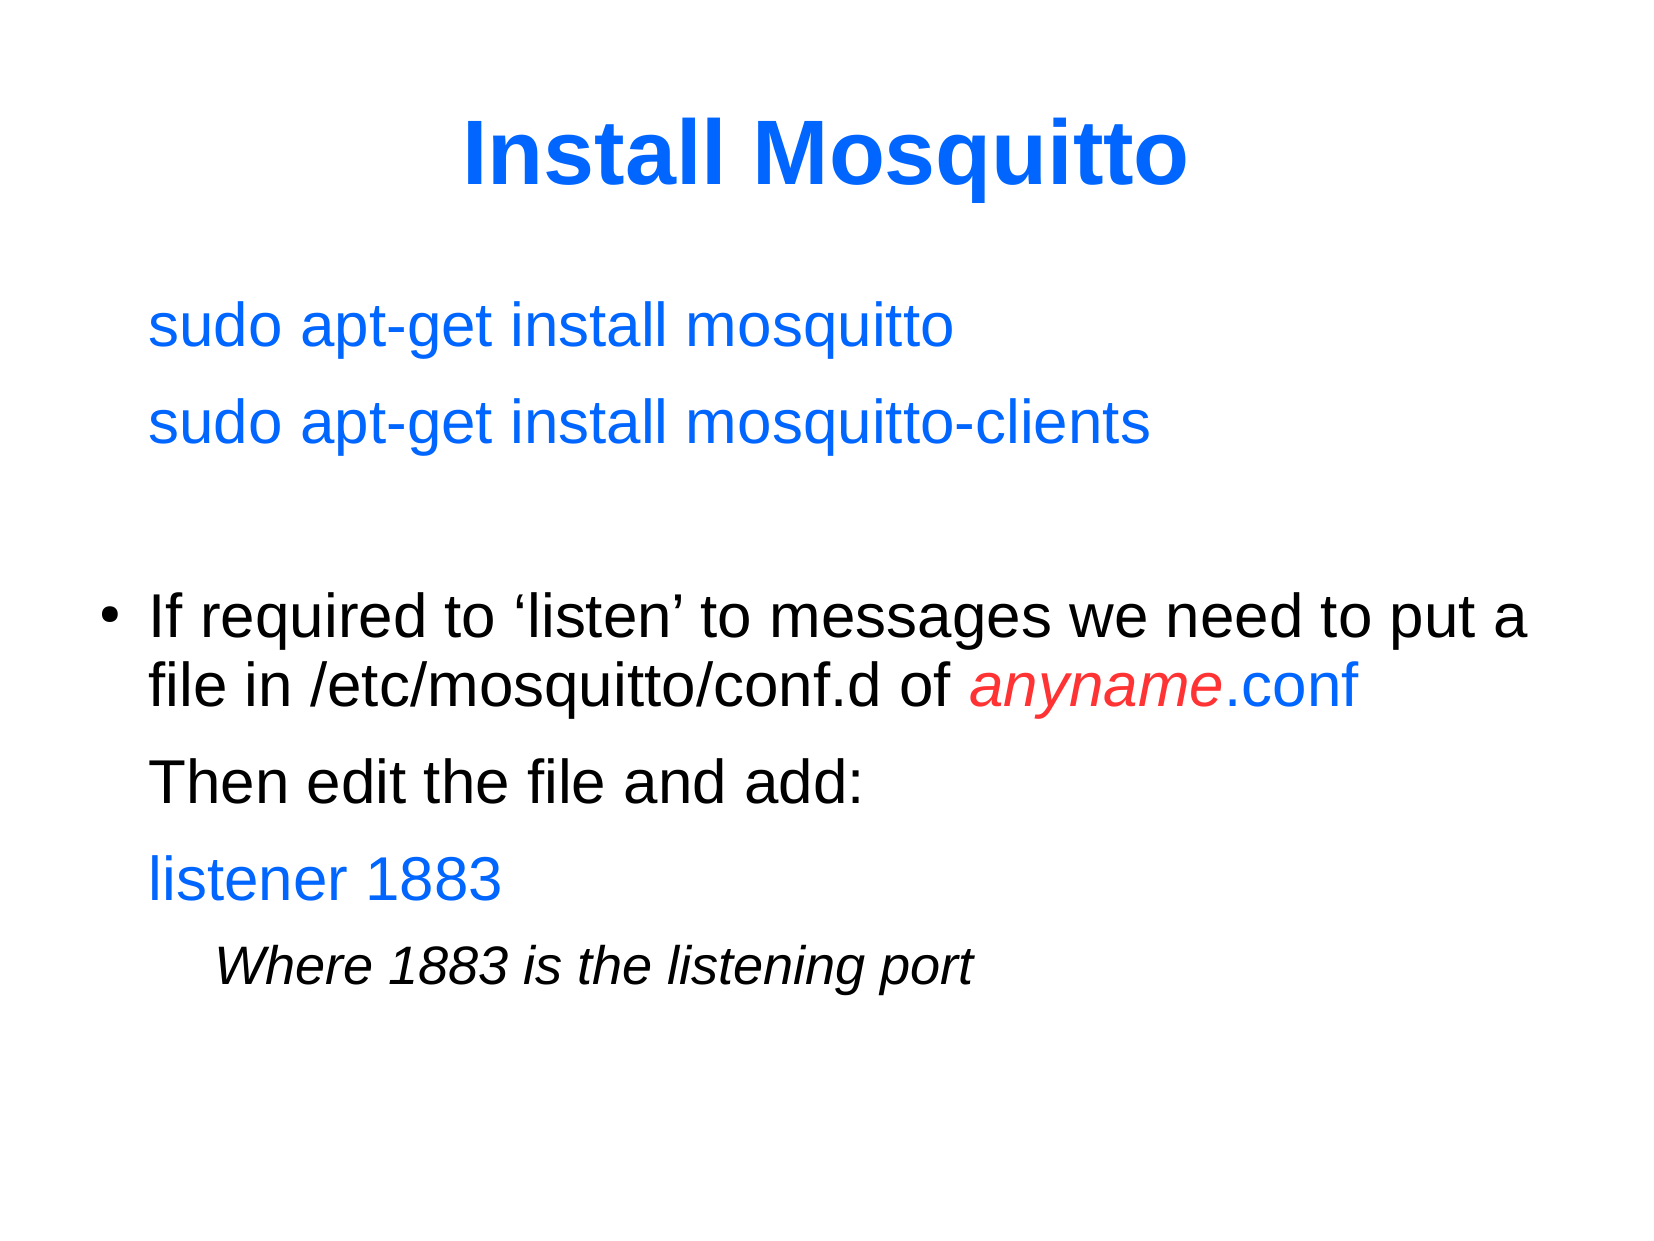

# Install Mosquitto
sudo apt-get install mosquitto
sudo apt-get install mosquitto-clients
If required to ‘listen’ to messages we need to put a file in /etc/mosquitto/conf.d of anyname.conf
Then edit the file and add:
listener 1883
Where 1883 is the listening port